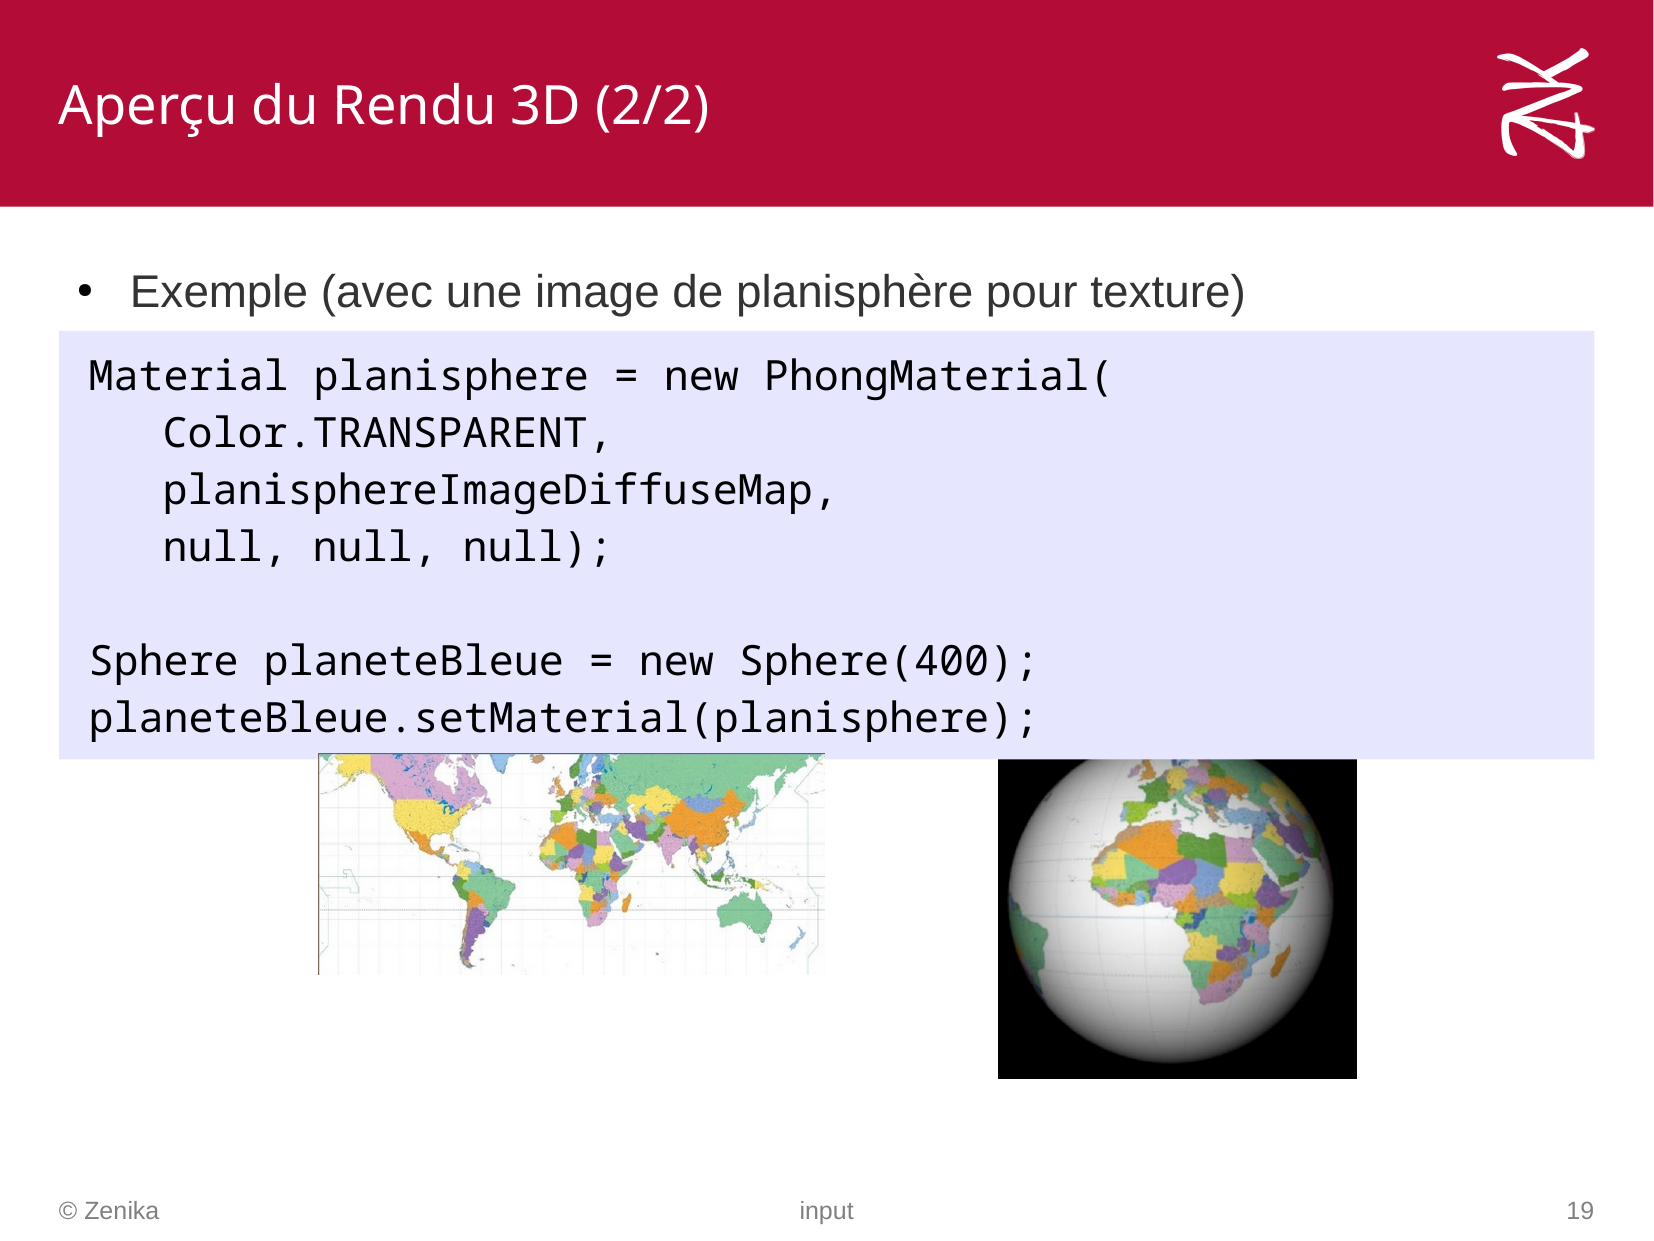

# Aperçu du Rendu 3D (2/2)
Exemple (avec une image de planisphère pour texture)
Material planisphere = new PhongMaterial(
	Color.TRANSPARENT,
	planisphereImageDiffuseMap,
	null, null, null);
Sphere planeteBleue = new Sphere(400);
planeteBleue.setMaterial(planisphere);